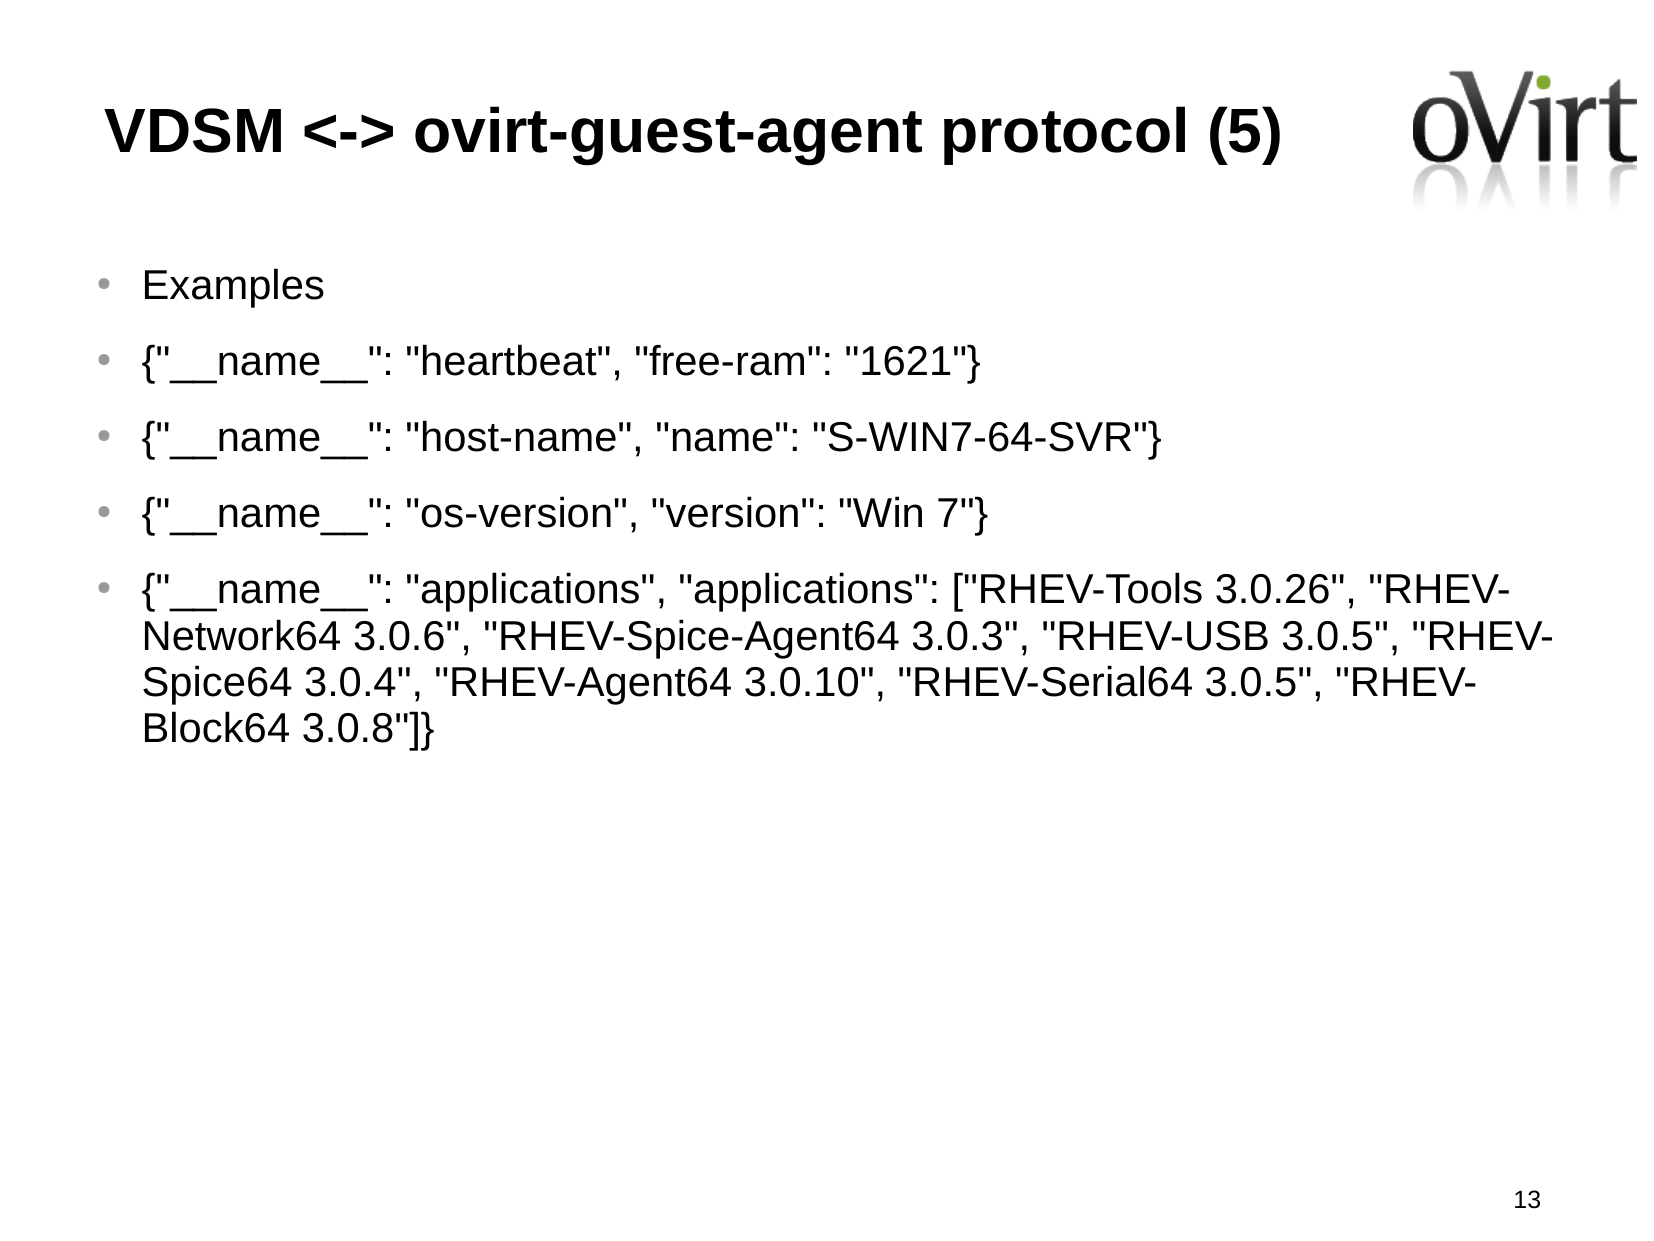

# VDSM <-> ovirt-guest-agent protocol (5)
Examples
{"__name__": "heartbeat", "free-ram": "1621"}
{"__name__": "host-name", "name": "S-WIN7-64-SVR"}
{"__name__": "os-version", "version": "Win 7"}
{"__name__": "applications", "applications": ["RHEV-Tools 3.0.26", "RHEV-Network64 3.0.6", "RHEV-Spice-Agent64 3.0.3", "RHEV-USB 3.0.5", "RHEV-Spice64 3.0.4", "RHEV-Agent64 3.0.10", "RHEV-Serial64 3.0.5", "RHEV-Block64 3.0.8"]}